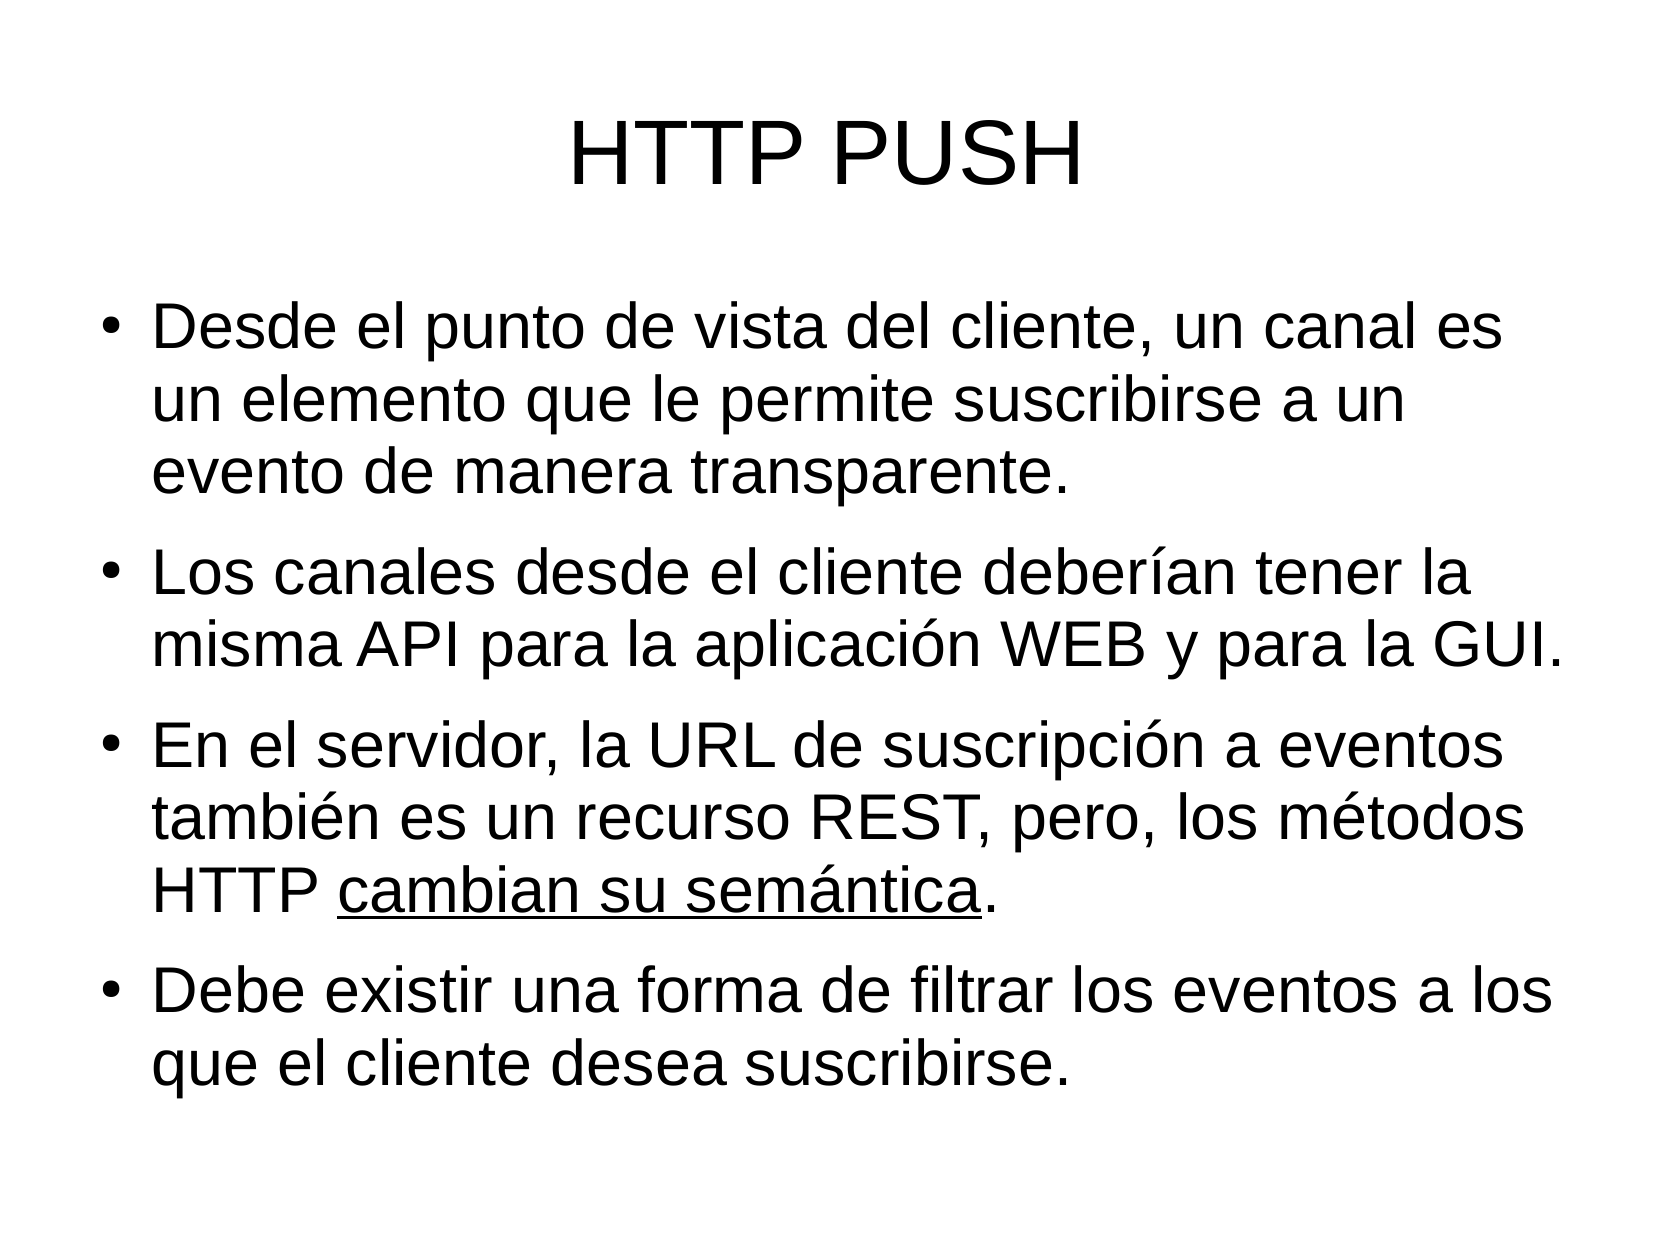

# HTTP PUSH
Desde el punto de vista del cliente, un canal es un elemento que le permite suscribirse a un evento de manera transparente.
Los canales desde el cliente deberían tener la misma API para la aplicación WEB y para la GUI.
En el servidor, la URL de suscripción a eventos también es un recurso REST, pero, los métodos HTTP cambian su semántica.
Debe existir una forma de filtrar los eventos a los que el cliente desea suscribirse.